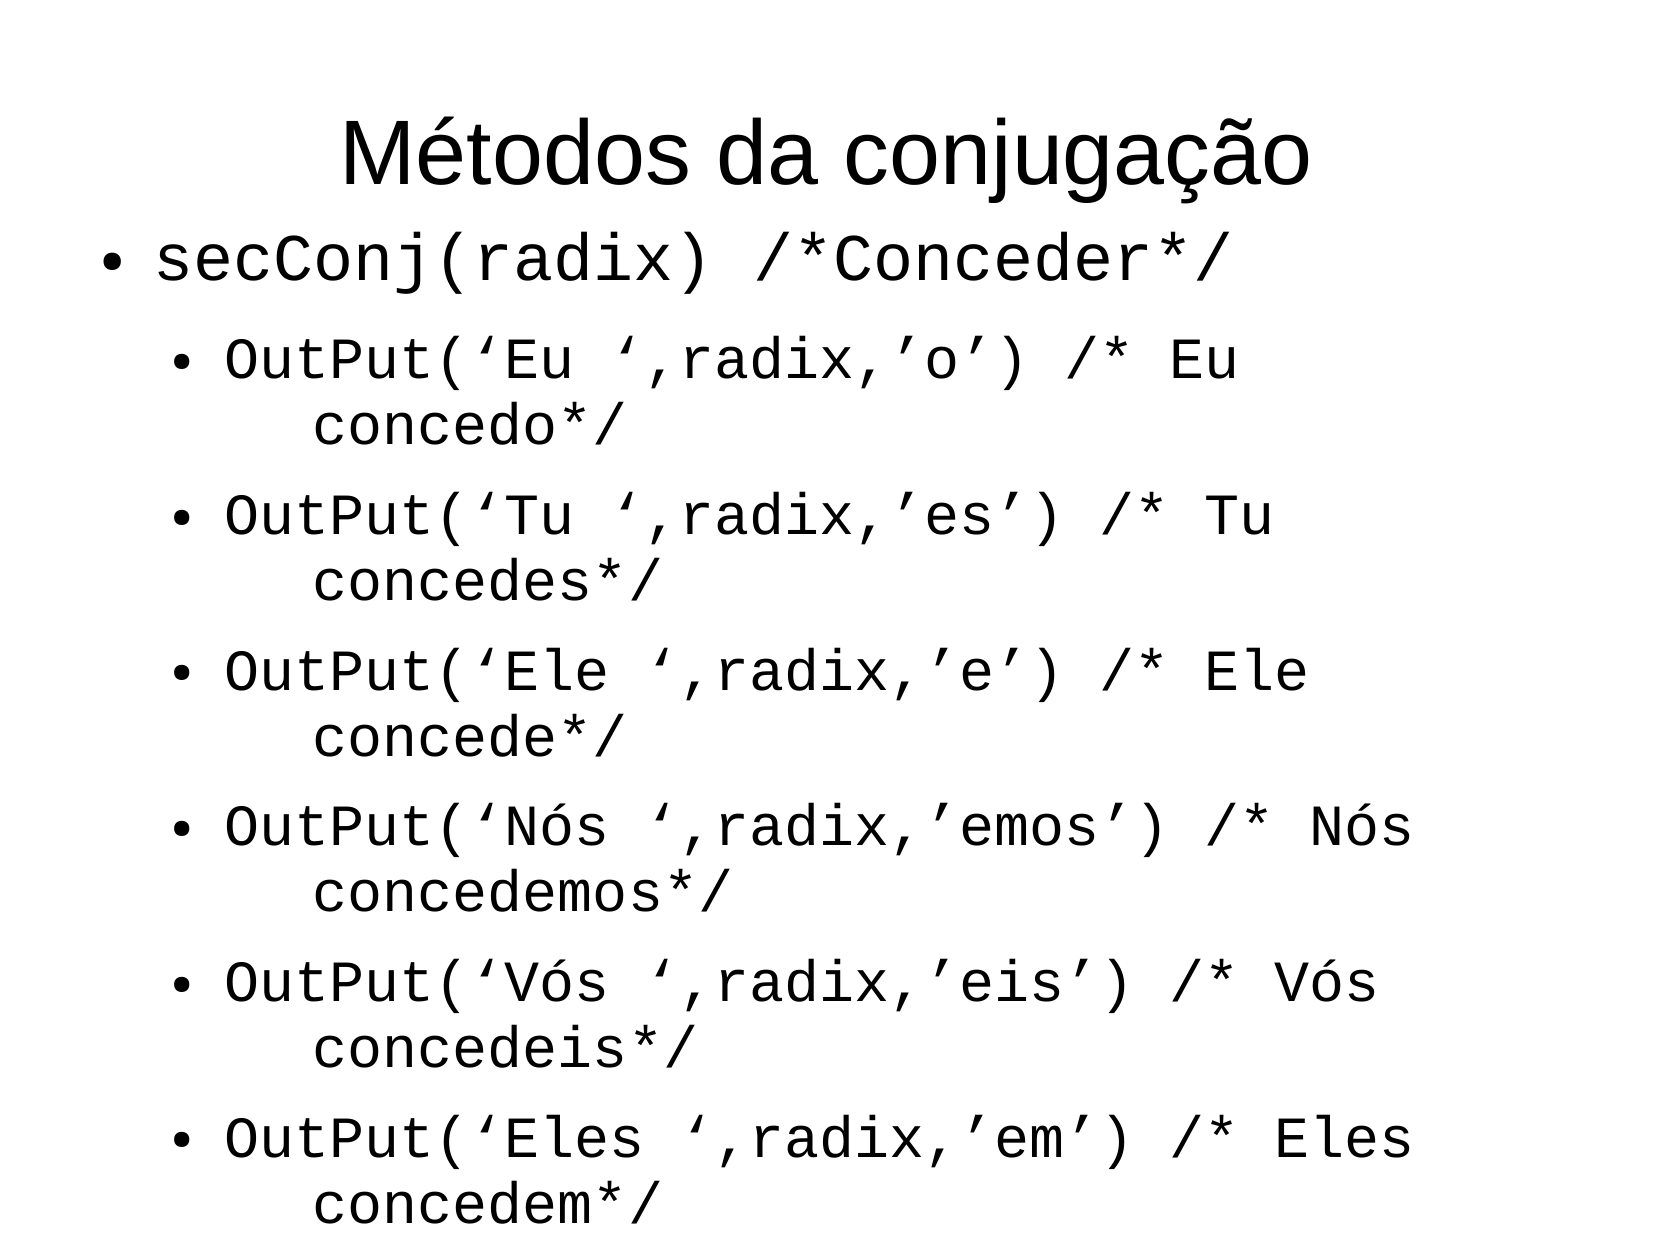

# Métodos da conjugação
secConj(radix) /*Conceder*/
OutPut(‘Eu ‘,radix,’o’) /* Eu concedo*/
OutPut(‘Tu ‘,radix,’es’) /* Tu concedes*/
OutPut(‘Ele ‘,radix,’e’) /* Ele concede*/
OutPut(‘Nós ‘,radix,’emos’) /* Nós concedemos*/
OutPut(‘Vós ‘,radix,’eis’) /* Vós concedeis*/
OutPut(‘Eles ‘,radix,’em’) /* Eles concedem*/